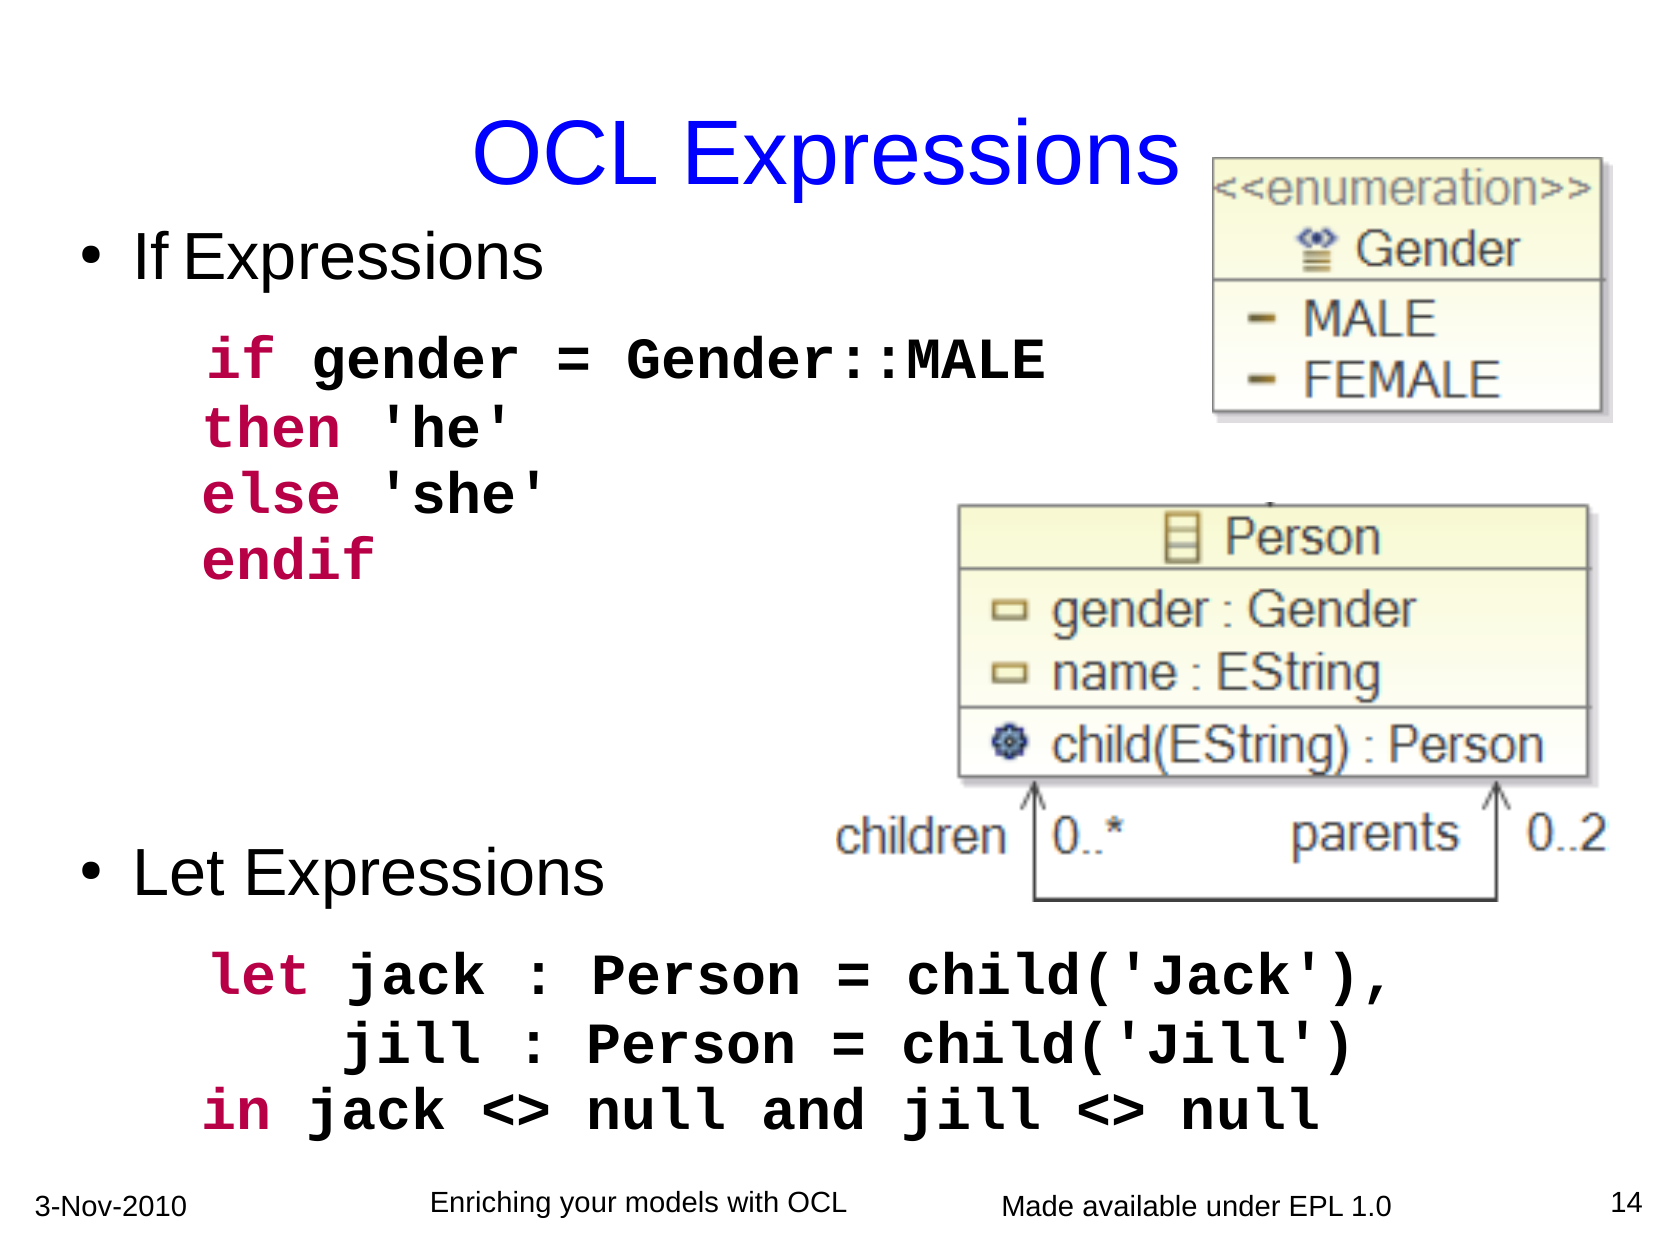

# OCL Expressions
If Expressions
 if gender = Gender::MALE
 then 'he'
 else 'she'
 endif
Let Expressions
 let jack : Person = child('Jack'),
 jill : Person = child('Jill')
 in jack <> null and jill <> null
Enriching your models with OCL
14
3-Nov-2010